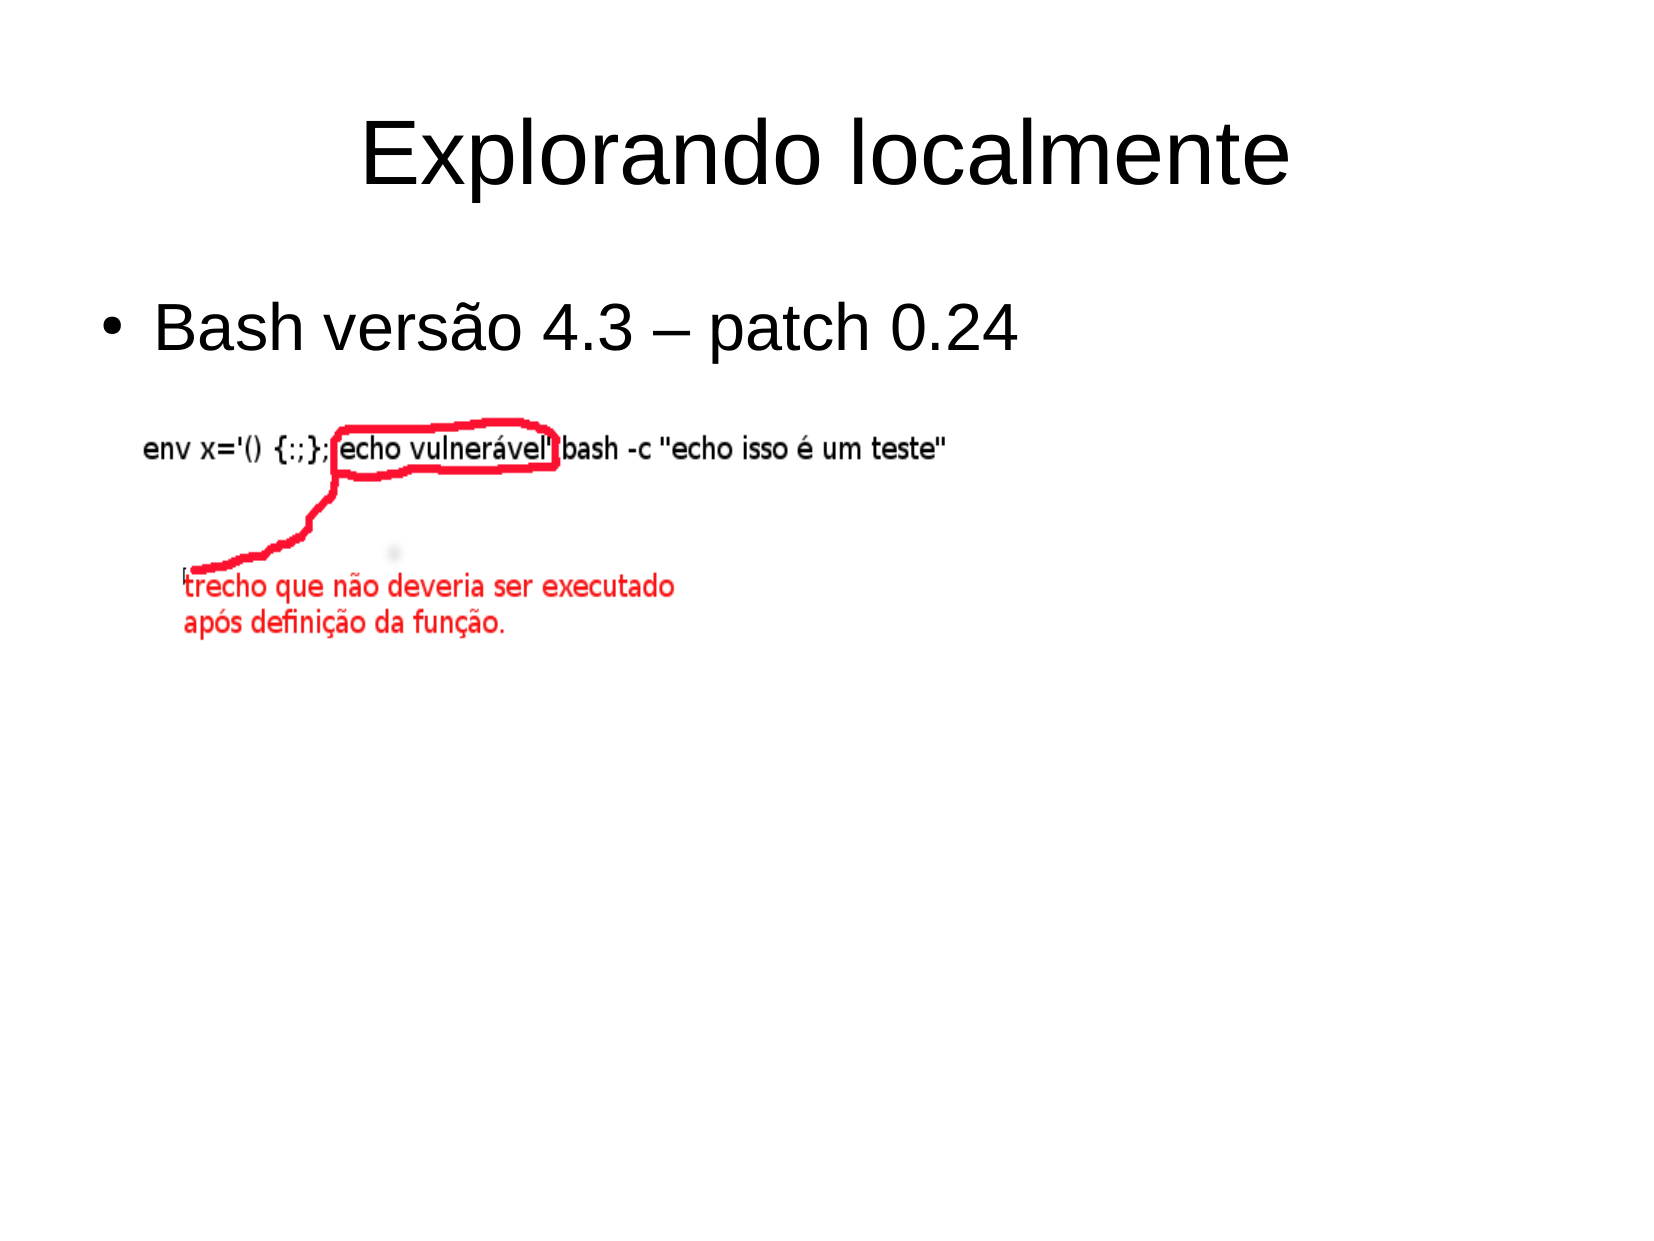

# Explorando localmente
Bash versão 4.3 – patch 0.24